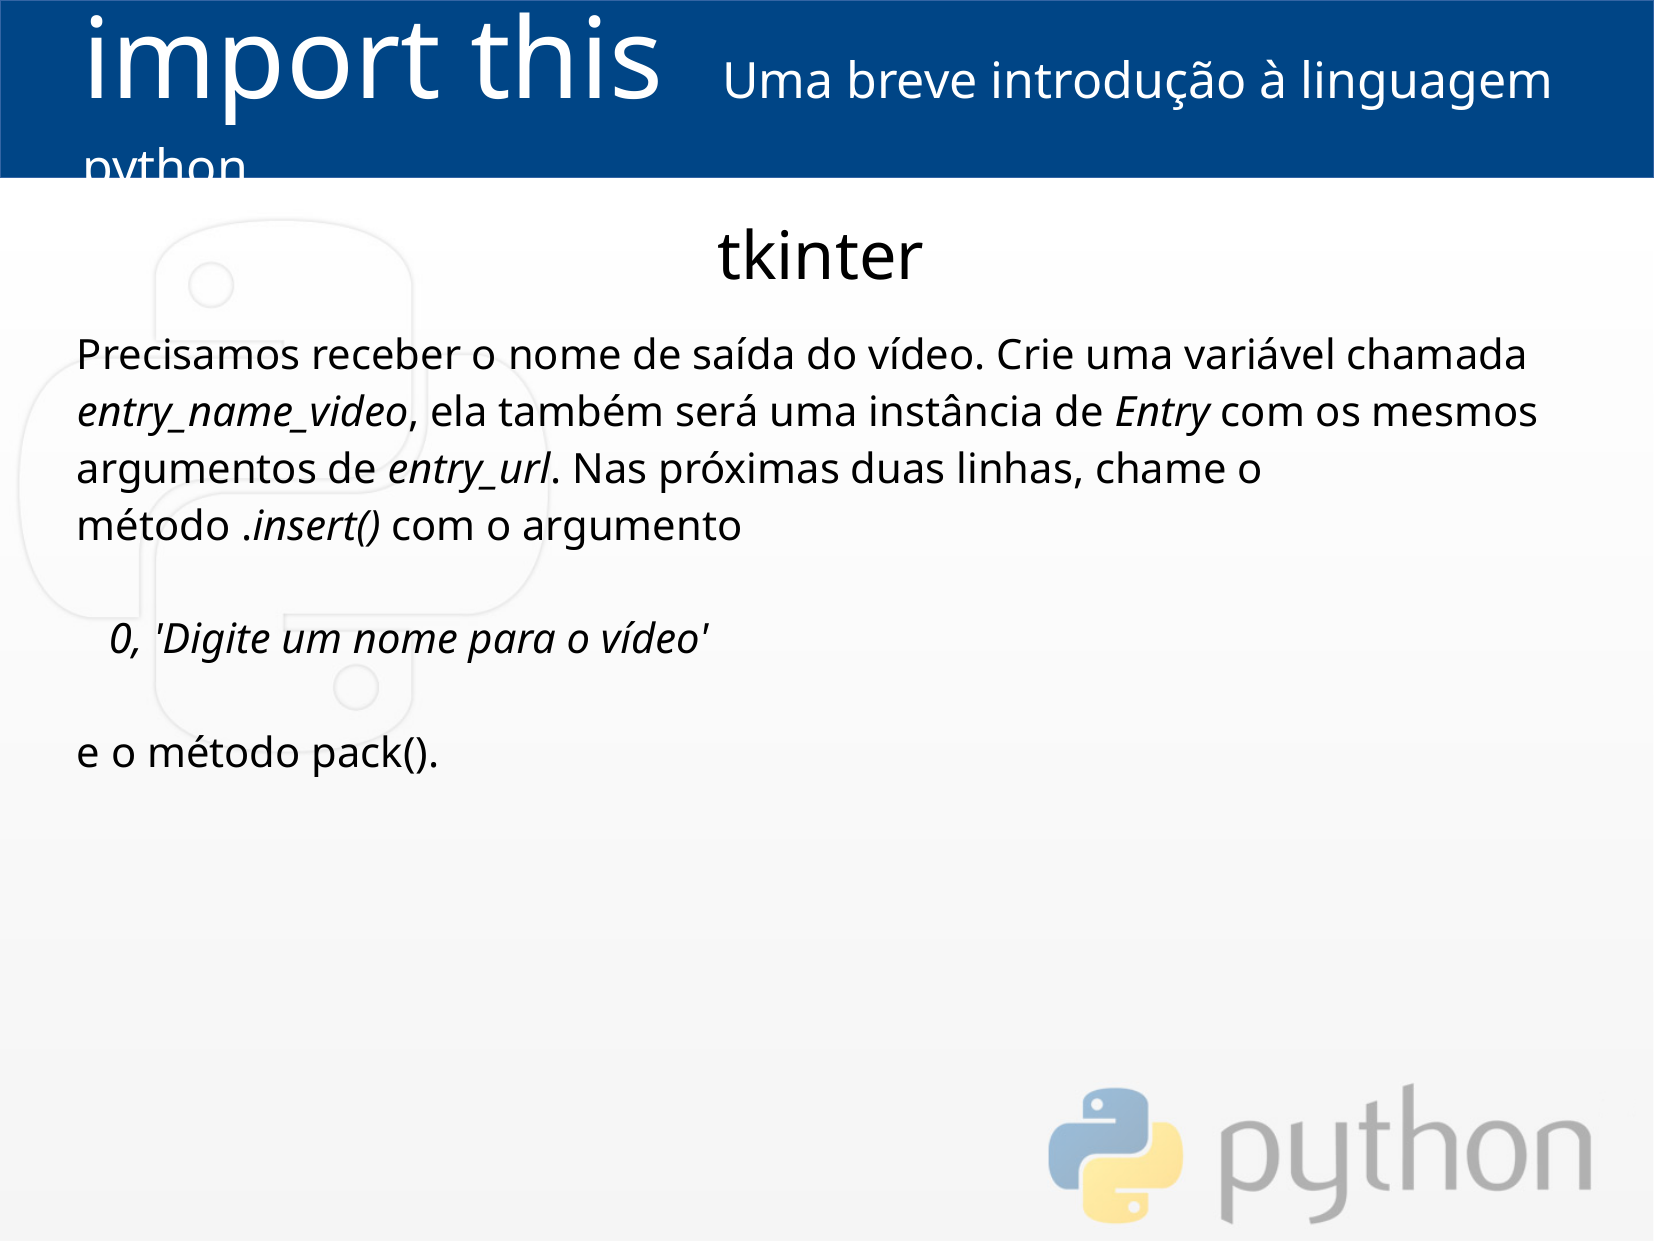

import this Uma breve introdução à linguagem python
tkinter
# Precisamos receber o nome de saída do vídeo. Crie uma variável chamada entry_name_video, ela também será uma instância de Entry com os mesmos argumentos de entry_url. Nas próximas duas linhas, chame o método .insert() com o argumento
 0, 'Digite um nome para o vídeo'
e o método pack().